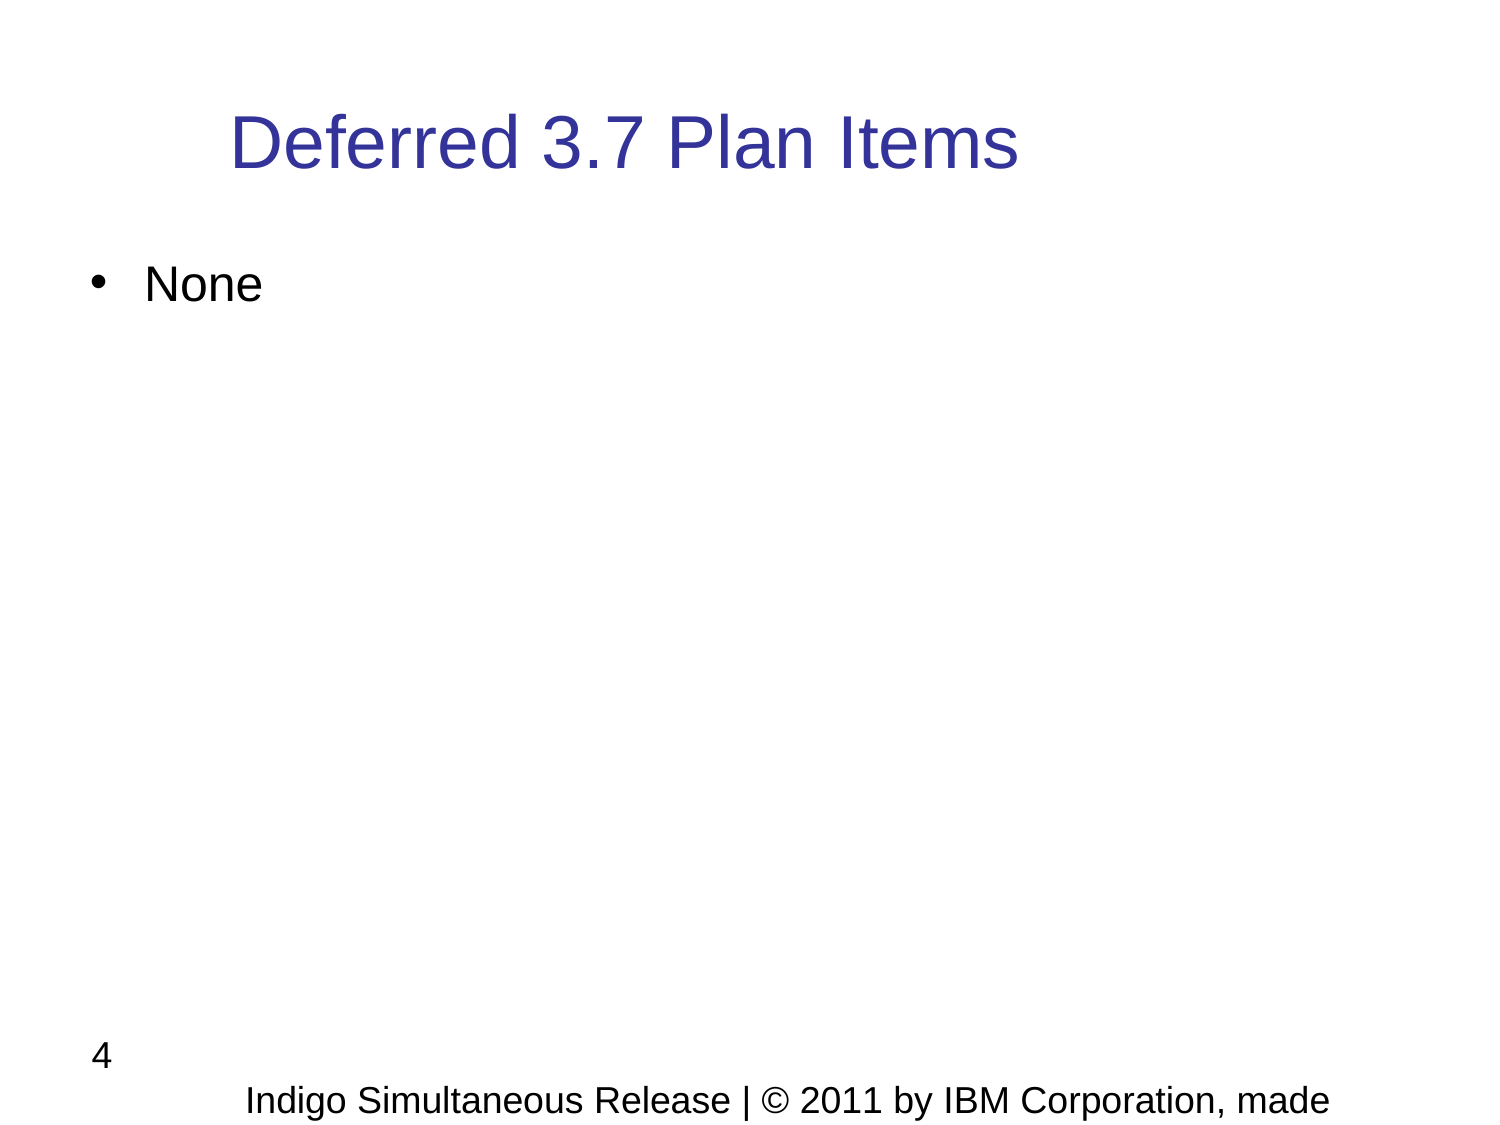

# Deferred 3.7 Plan Items
None
4